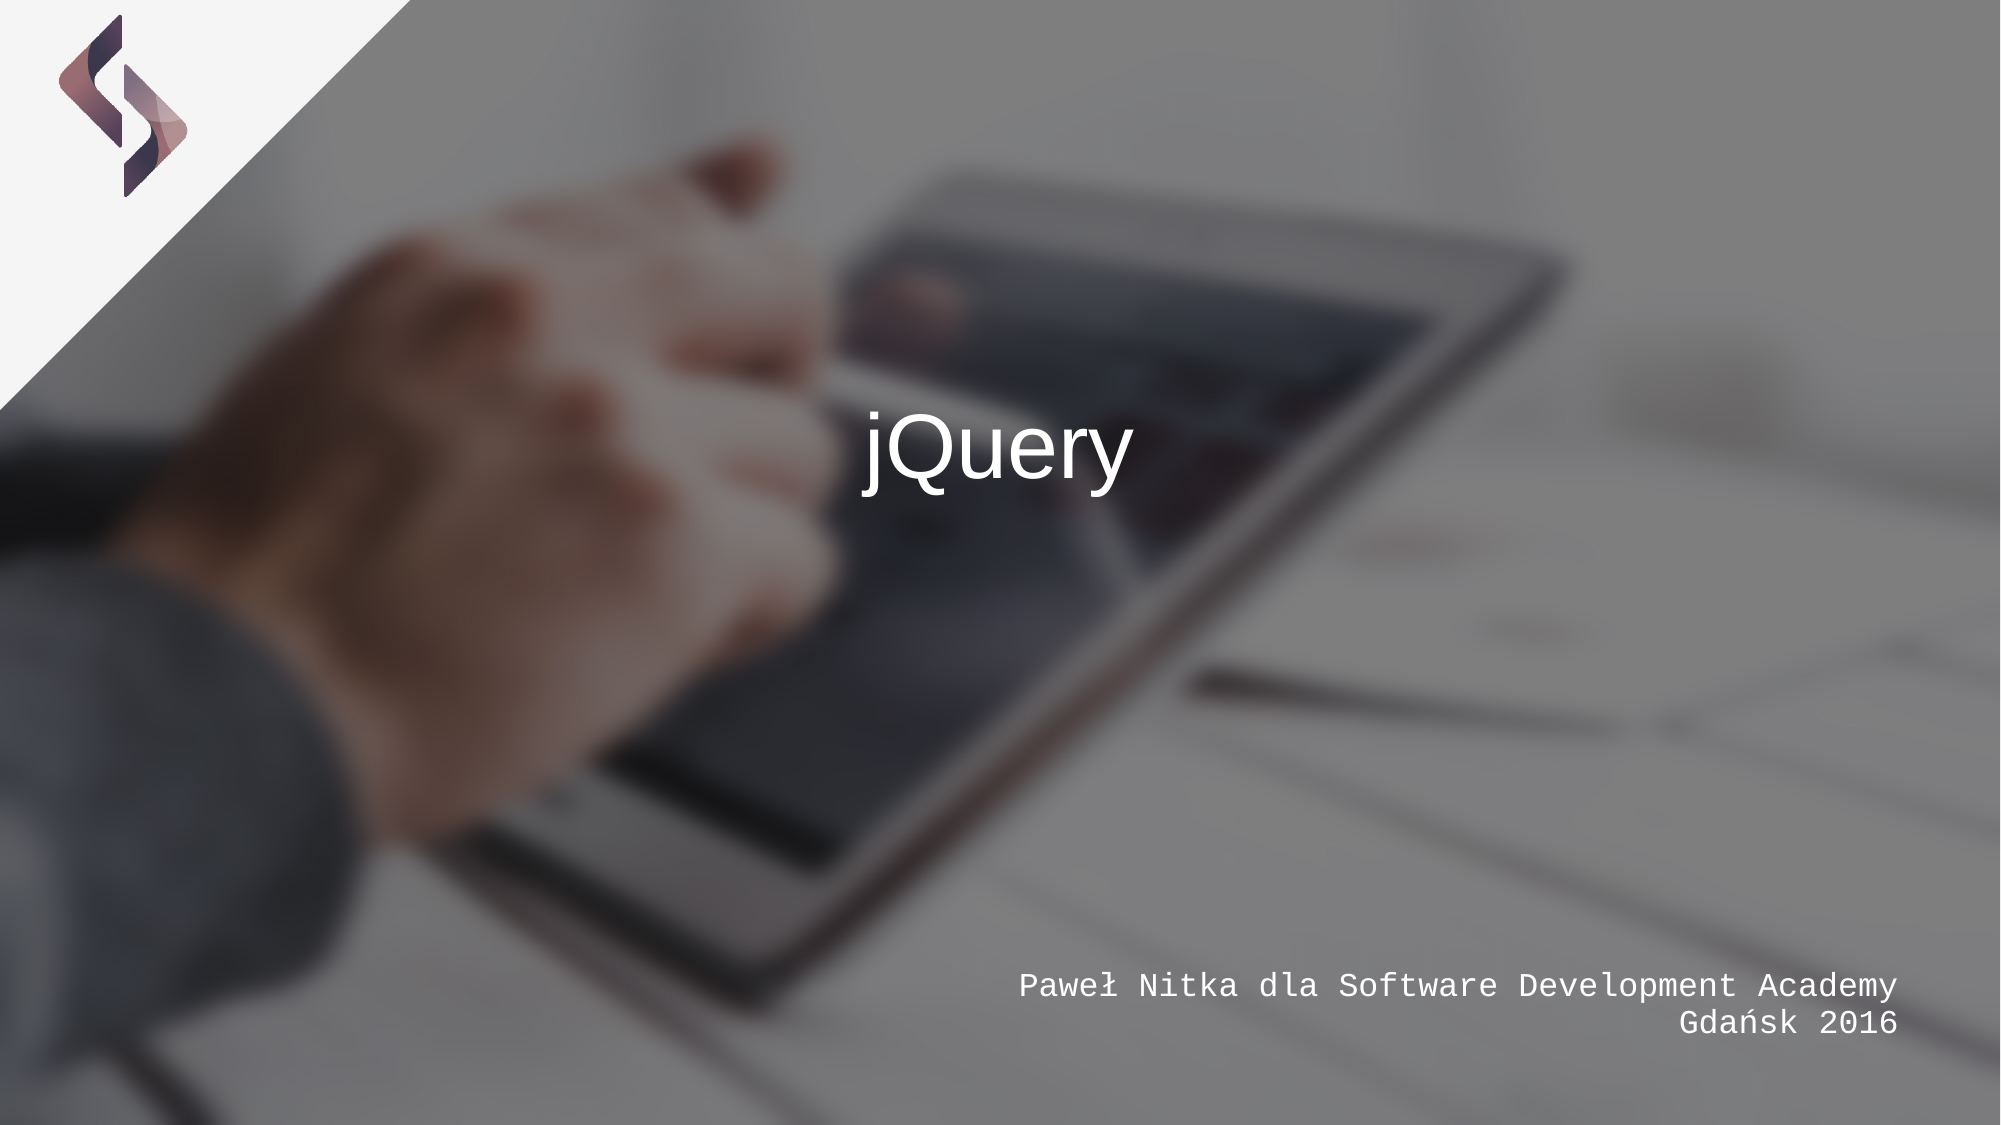

# jQuery
Paweł Nitka dla Software Development Academy
Gdańsk 2016